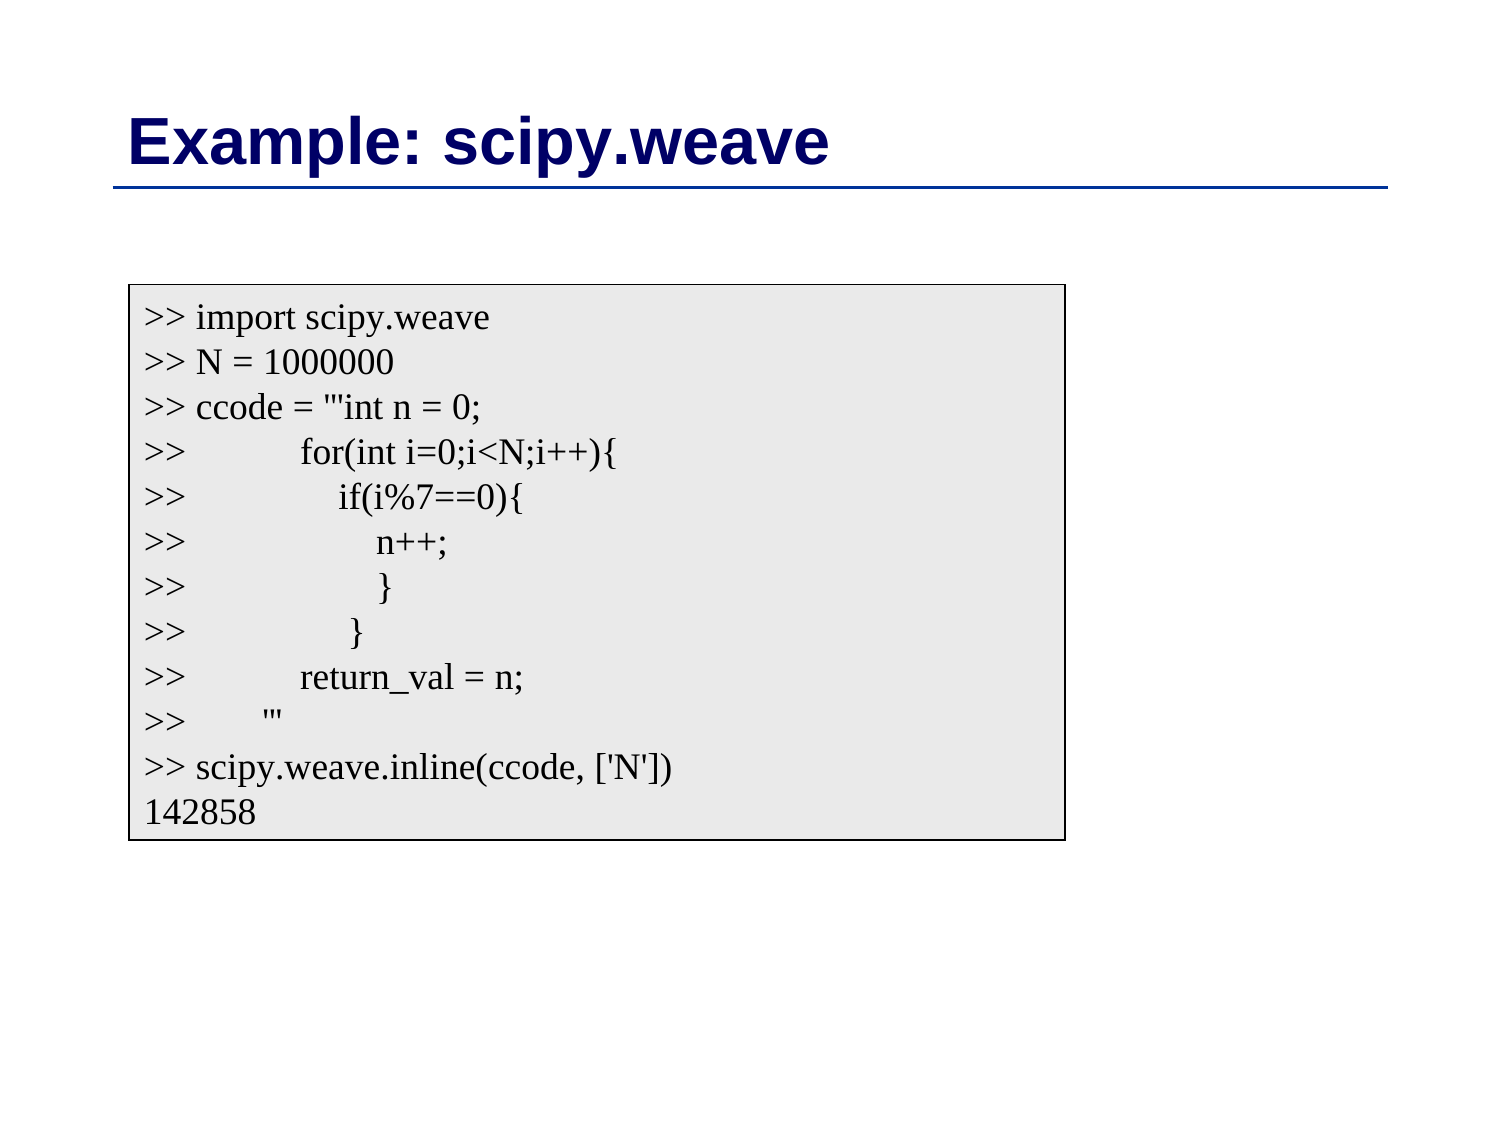

# Example: scipy.weave
>> import scipy.weave
>> N = 1000000
>> ccode = '''int n = 0;
>> for(int i=0;i<N;i++){
>> if(i%7==0){
>> n++;
>> }
>> }
>> return_val = n;
>> '''
>> scipy.weave.inline(ccode, ['N'])
142858